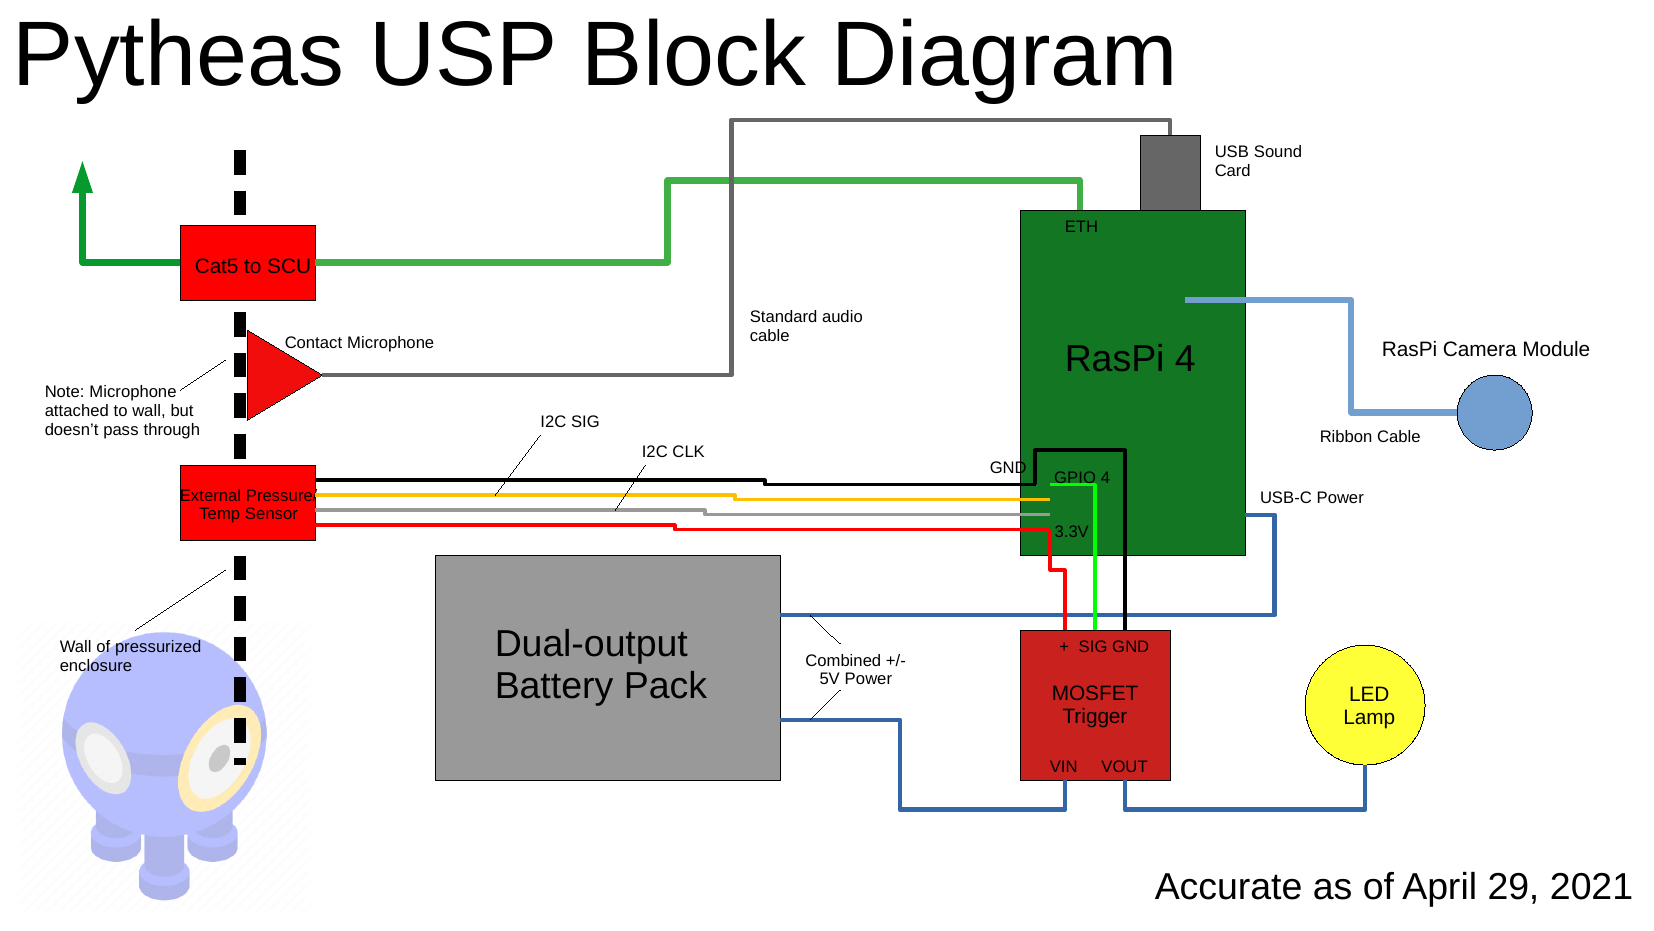

# Pytheas USP Block Diagram
USB Sound Card
ETH
Cat5 to SCU
Standard audio cable
Contact Microphone
RasPi 4
RasPi Camera Module
Note: Microphone
attached to wall, but
doesn’t pass through
I2C SIG
Ribbon Cable
I2C CLK
GND
GPIO 4
External Pressure/
Temp Sensor
USB-C Power
 3.3V
Dual-output
Battery Pack
Wall of pressurized enclosure
MOSFET
Trigger
 + SIG GND
Combined +/-
5V Power
LED
Lamp
VIN VOUT
Accurate as of April 29, 2021